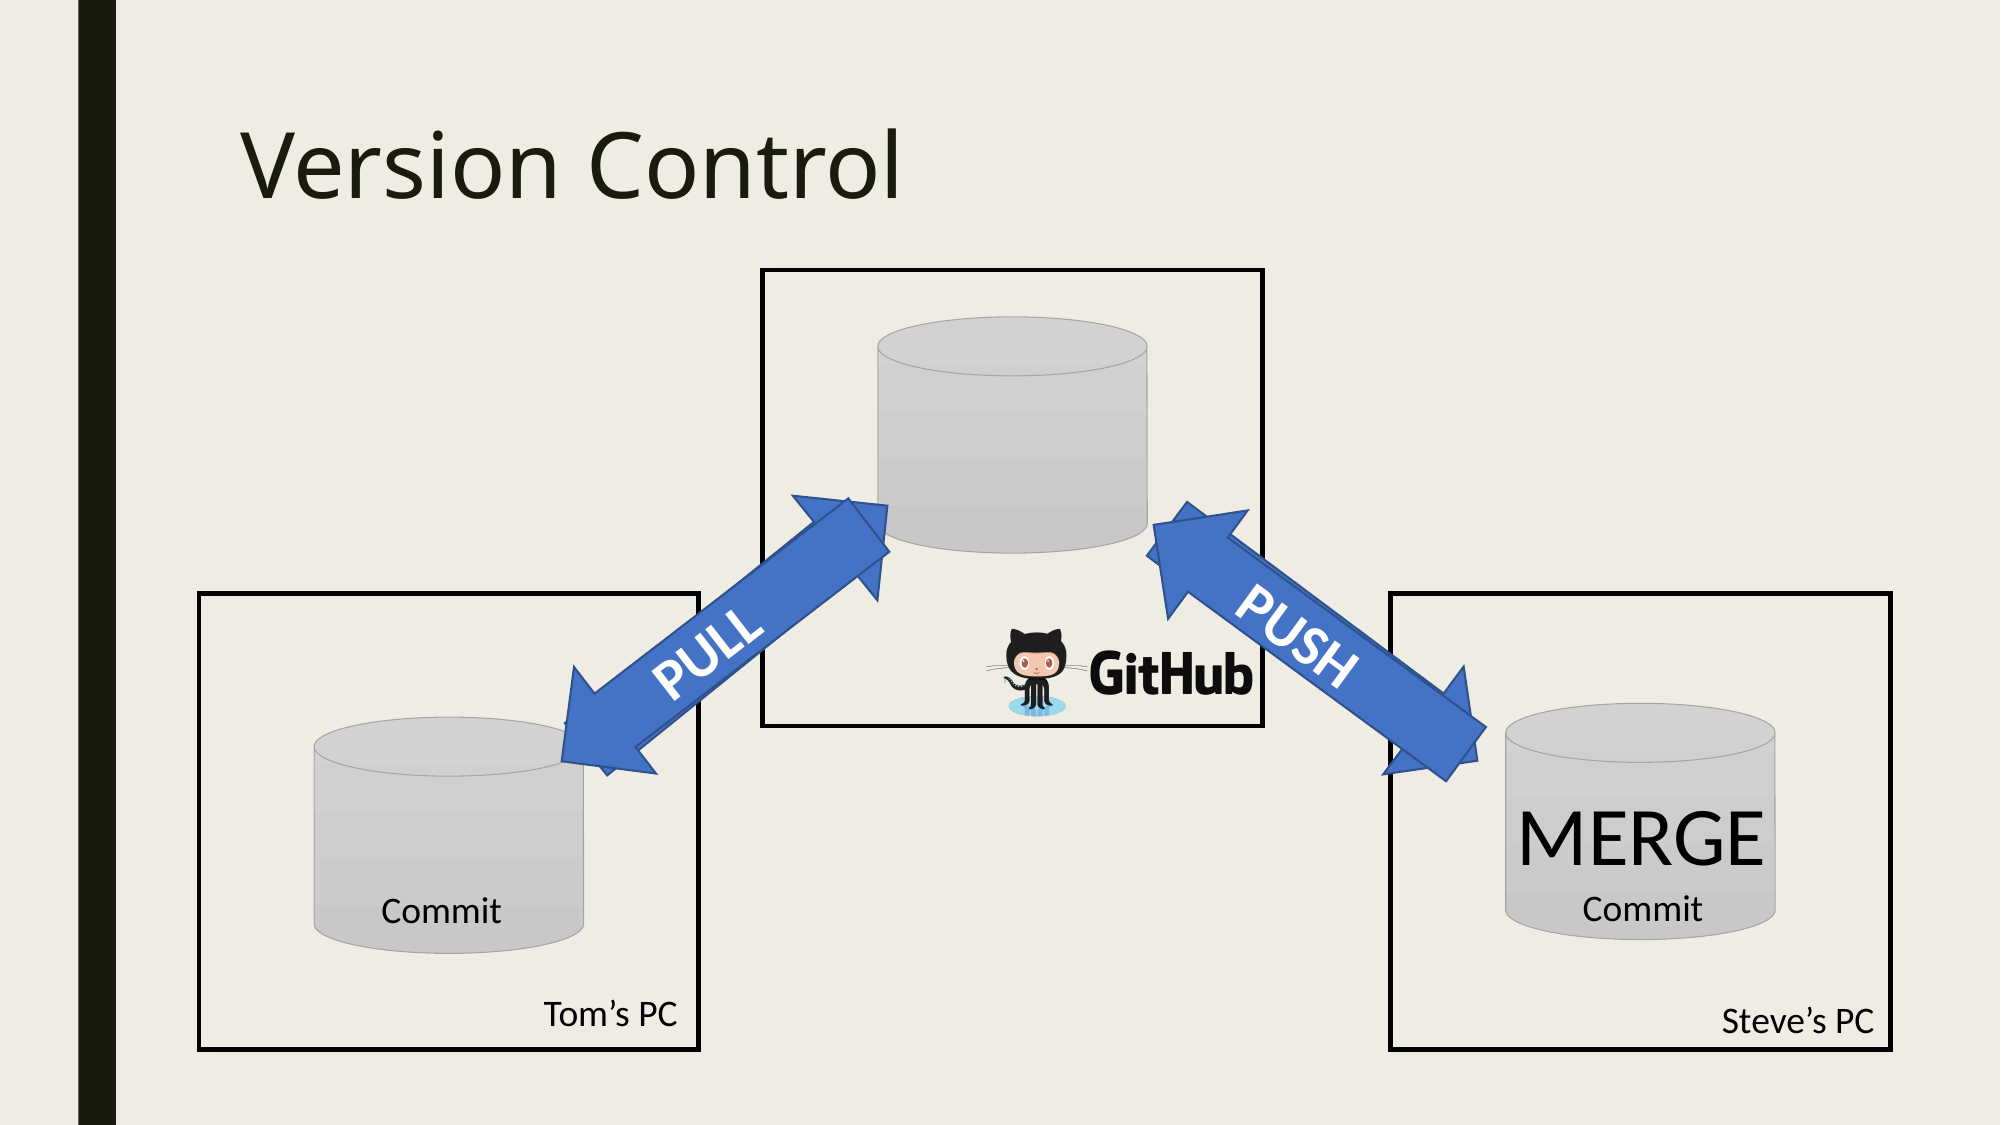

# Version Control
PUSH
PUSH
PULL
PULL
MERGE
Commit
Commit
Tom’s PC
Steve’s PC